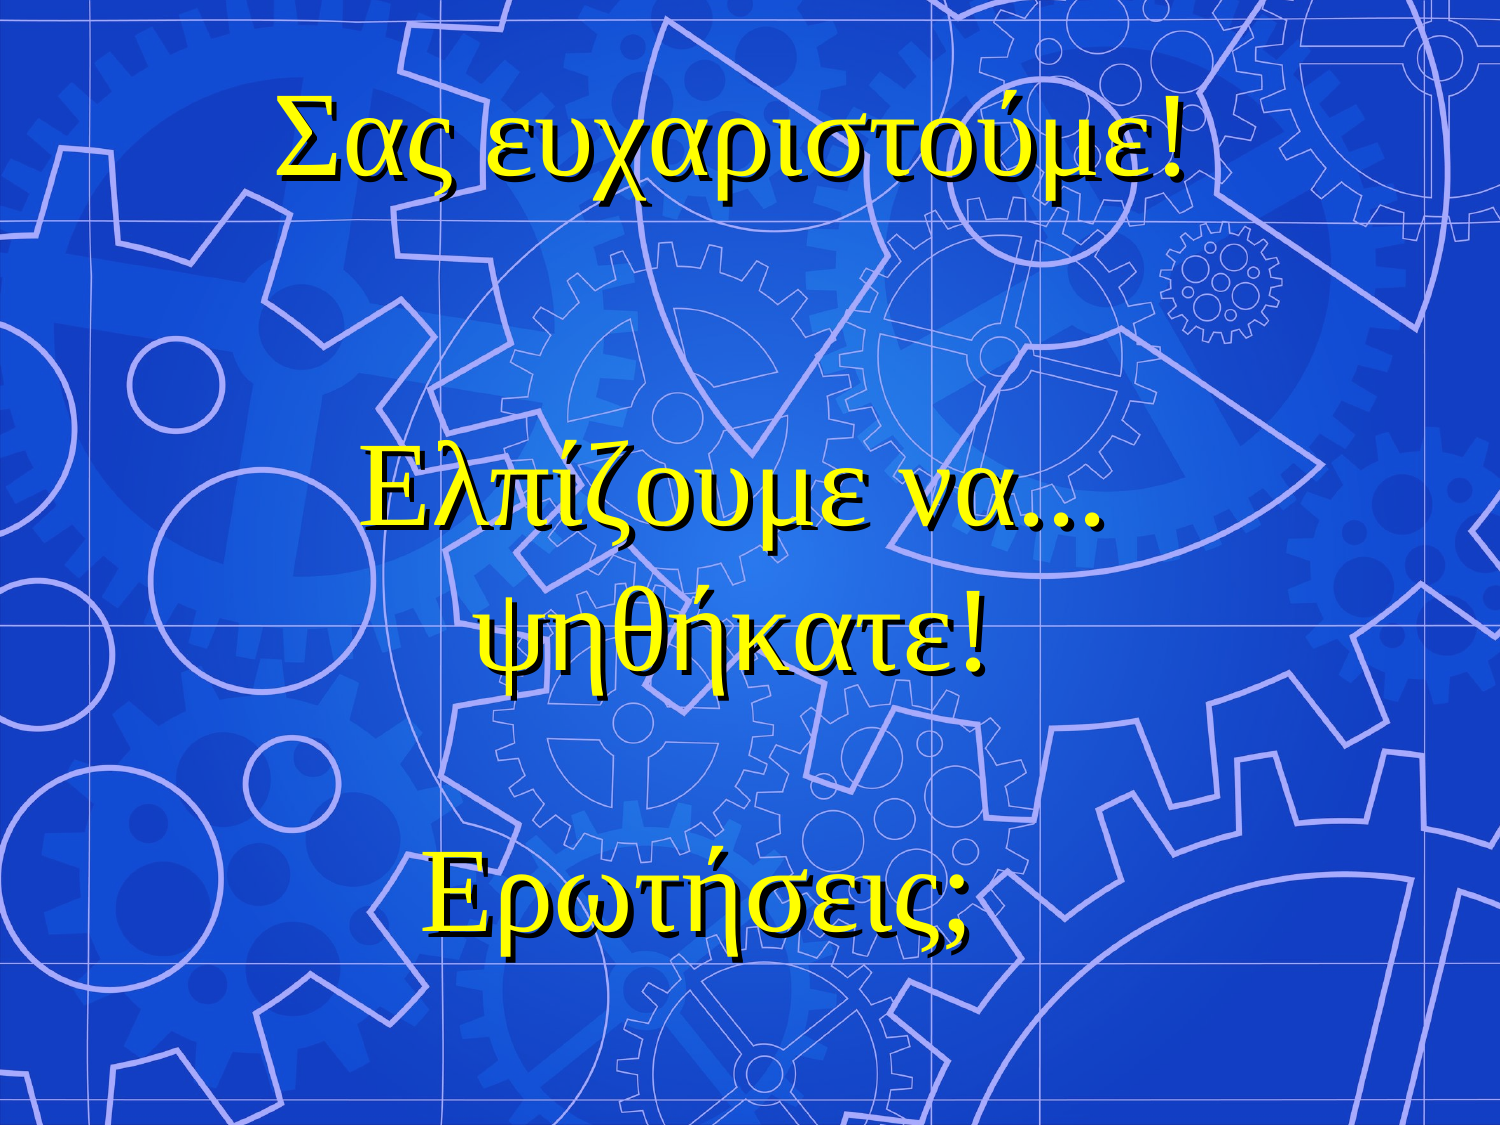

# Σας ευχαριστούμε!
Ελπίζουμε να... ψηθήκατε!
Ερωτήσεις;